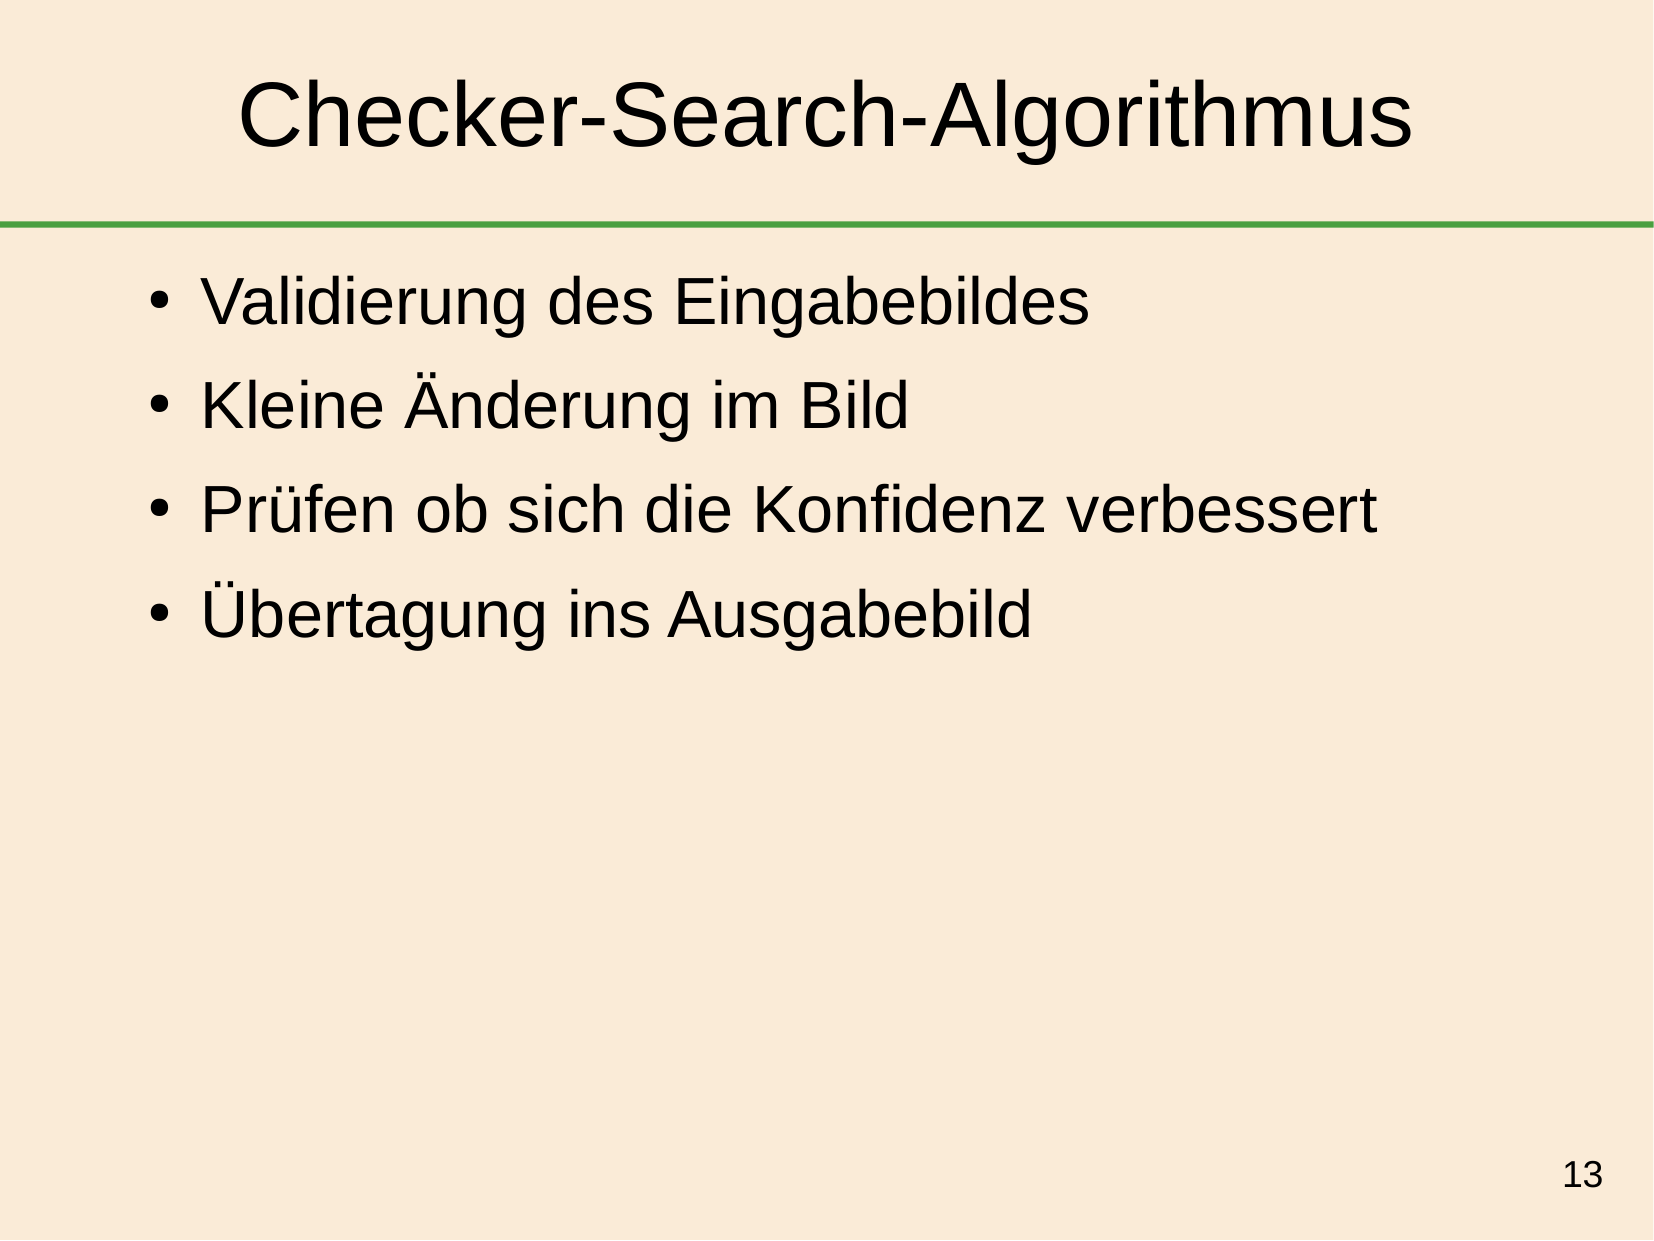

# Checker-Search-Algorithmus
Validierung des Eingabebildes
Kleine Änderung im Bild
Prüfen ob sich die Konfidenz verbessert
Übertagung ins Ausgabebild